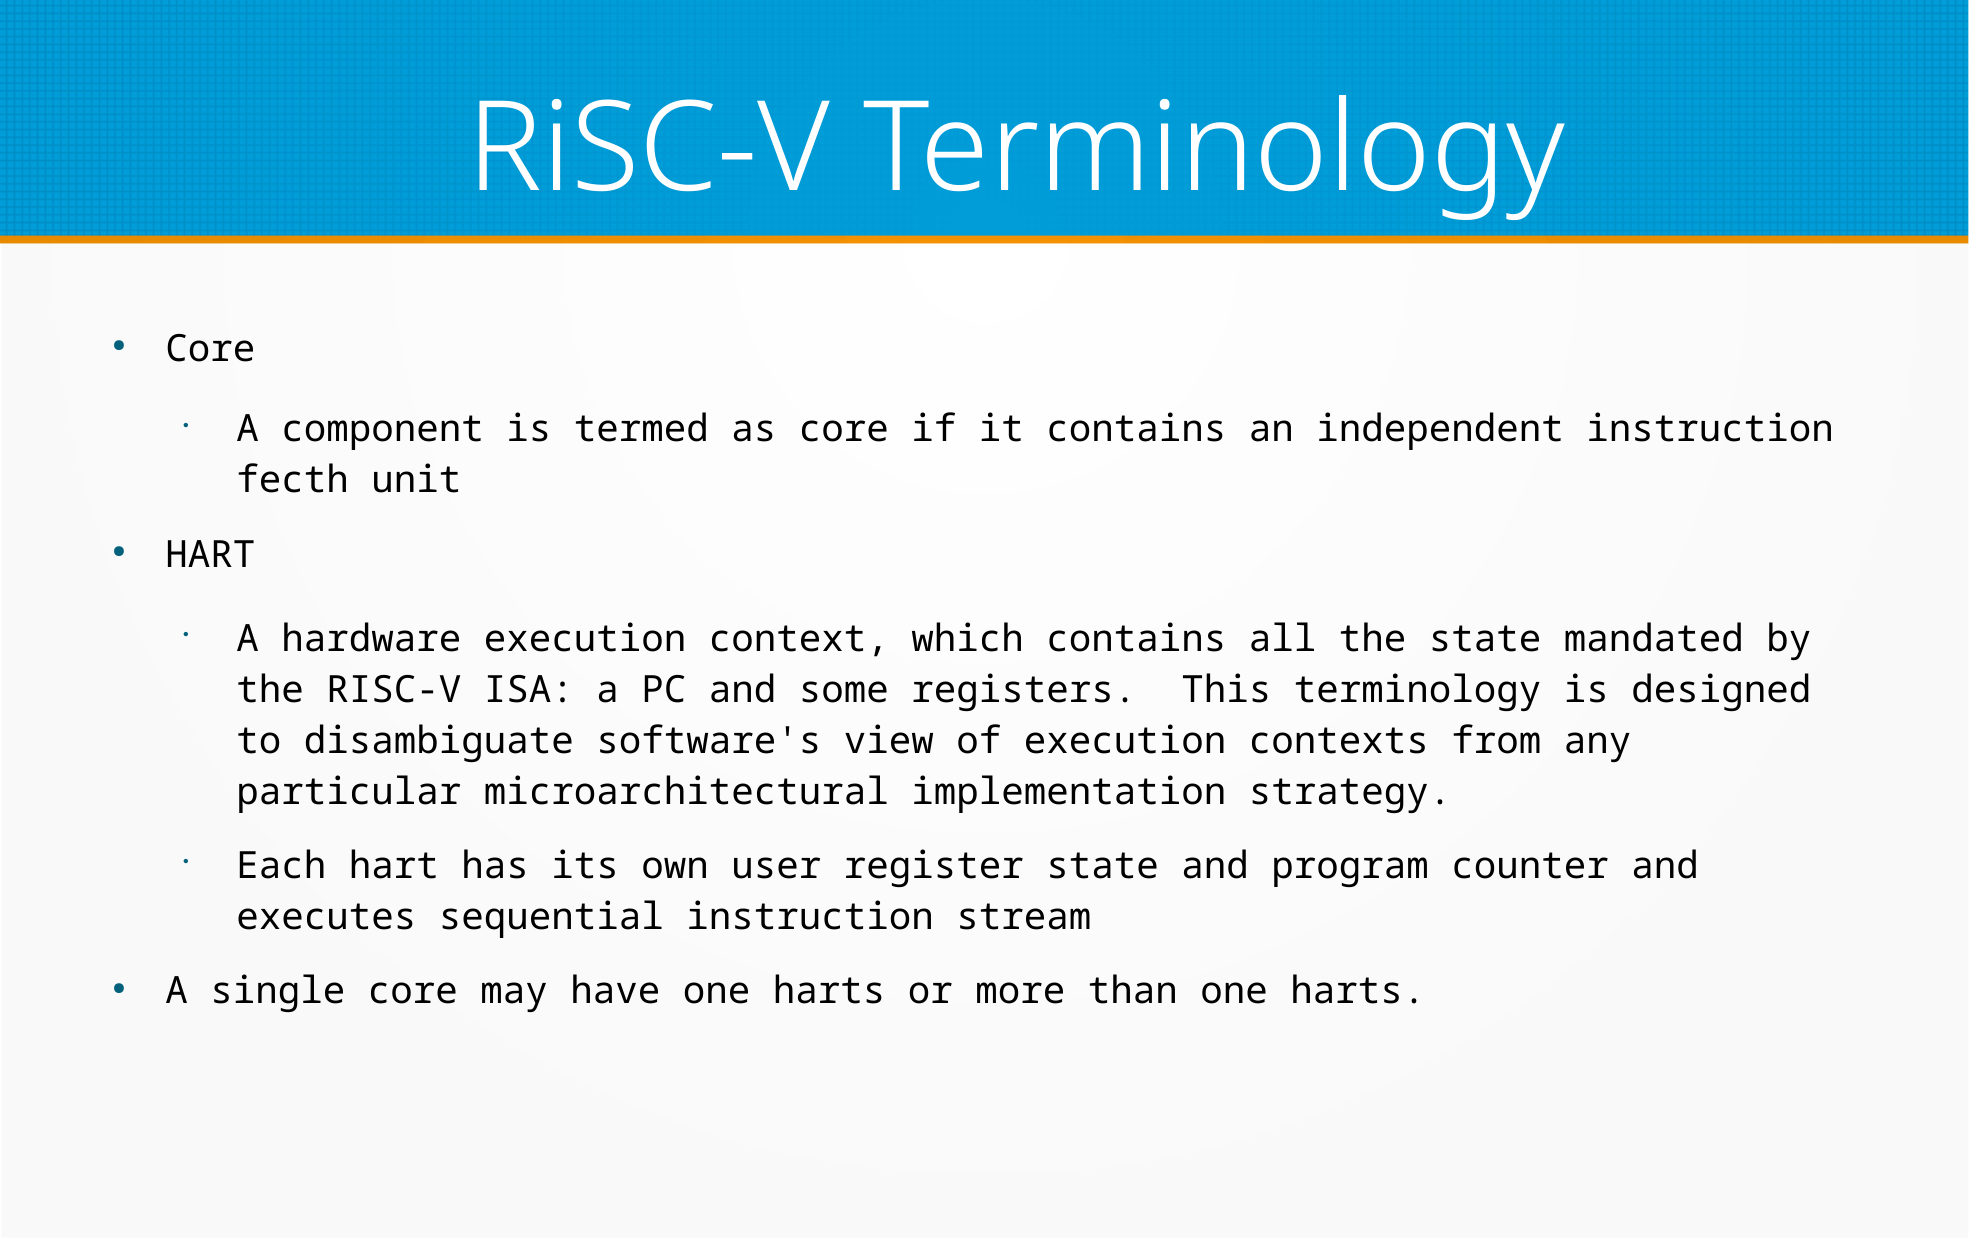

# RiSC-V Terminology
Core
A component is termed as core if it contains an independent instruction fecth unit
HART
A hardware execution context, which contains all the state mandated by the RISC-V ISA: a PC and some registers. This terminology is designed to disambiguate software's view of execution contexts from any particular microarchitectural implementation strategy.
Each hart has its own user register state and program counter and executes sequential instruction stream
A single core may have one harts or more than one harts.